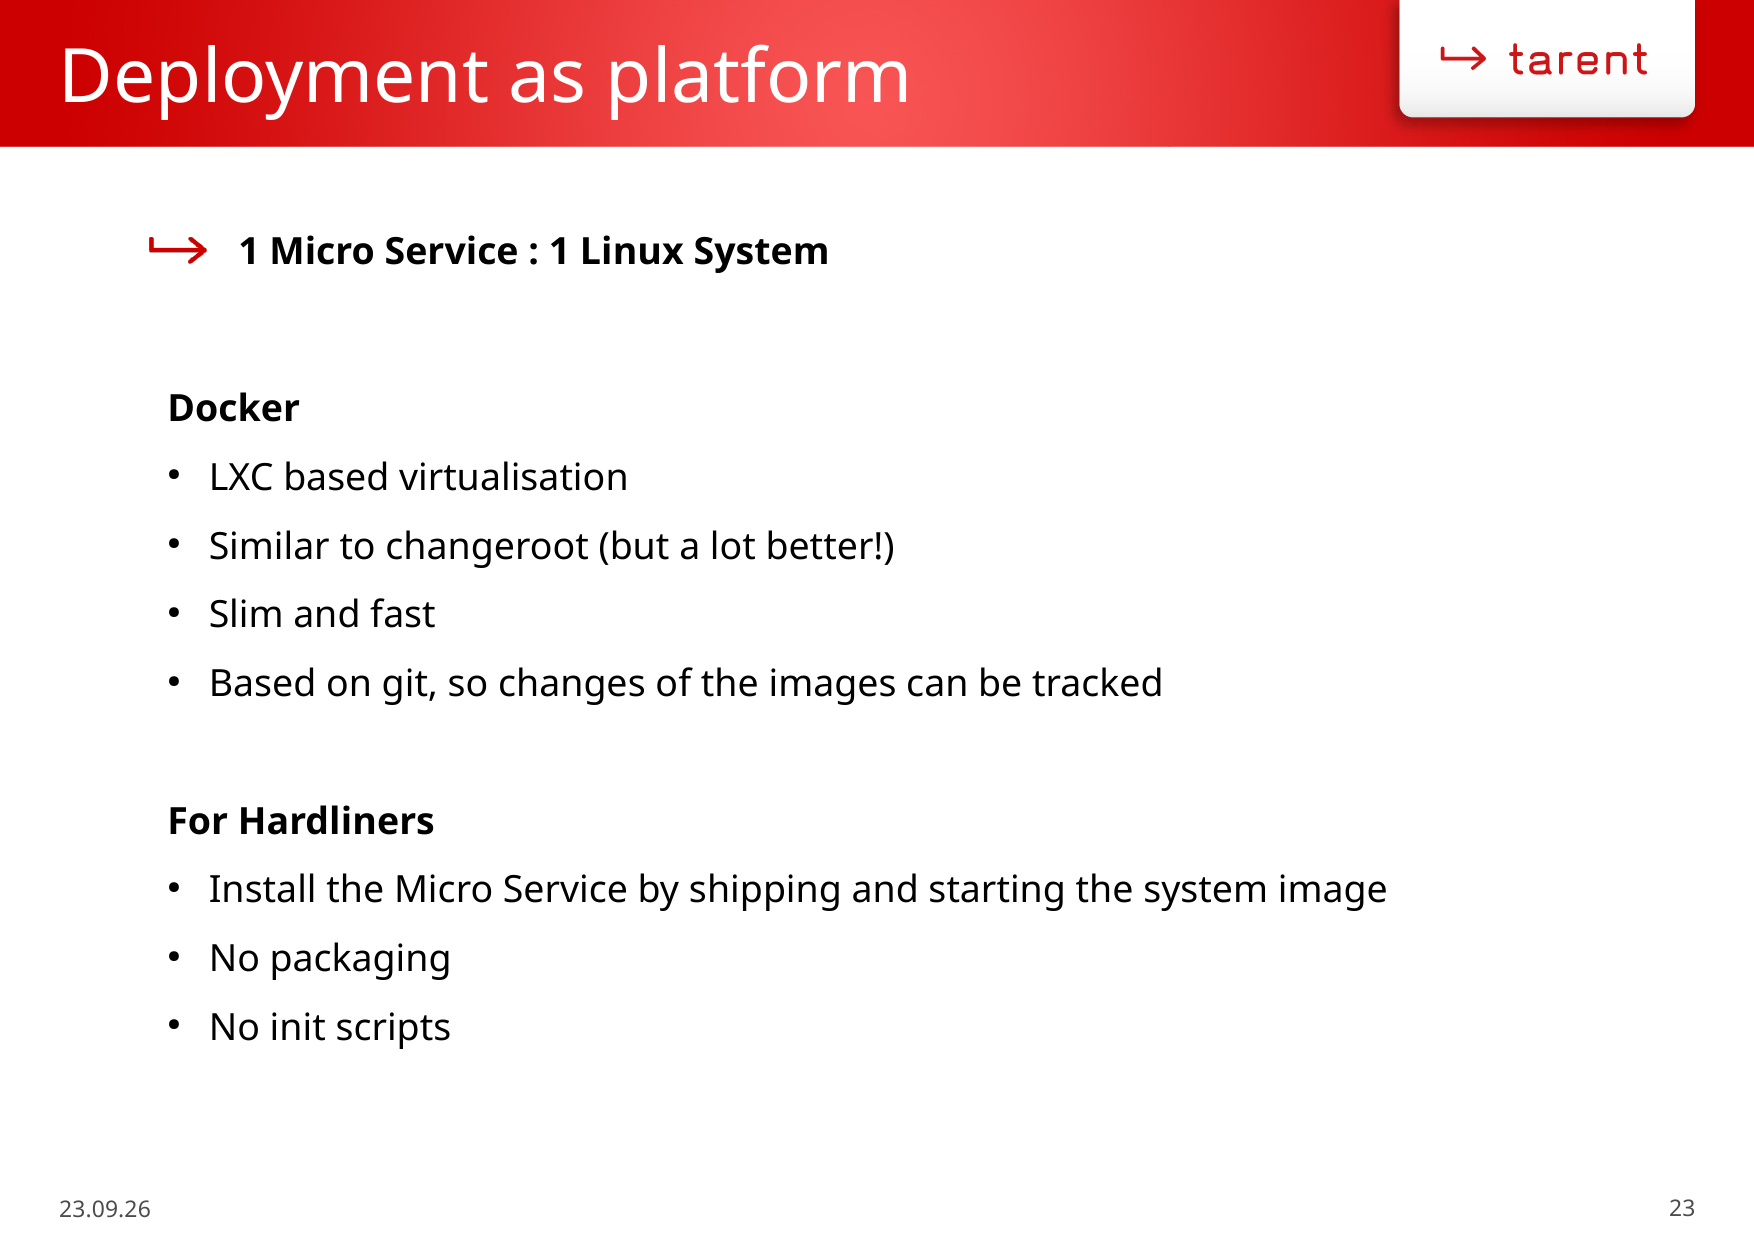

# Deployment as platform
1 Micro Service : 1 Linux System
Docker
LXC based virtualisation
Similar to changeroot (but a lot better!)
Slim and fast
Based on git, so changes of the images can be tracked
For Hardliners
Install the Micro Service by shipping and starting the system image
No packaging
No init scripts